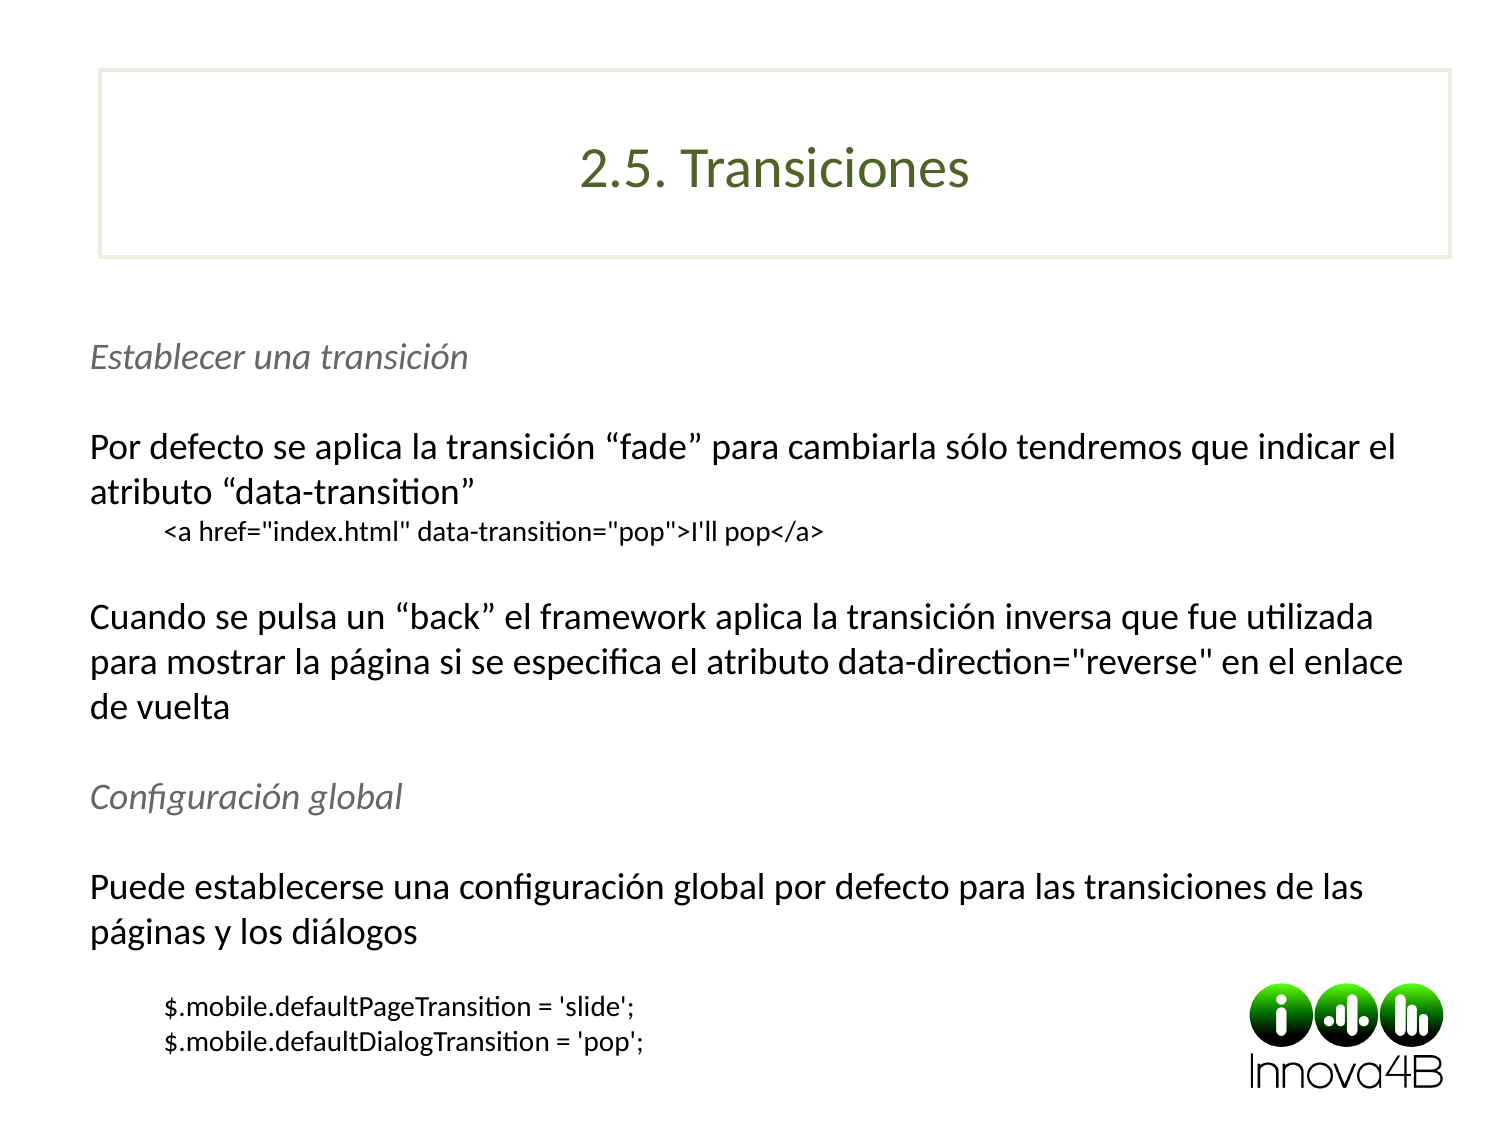

2.5. Transiciones
Establecer una transición
Por defecto se aplica la transición “fade” para cambiarla sólo tendremos que indicar el atributo “data-transition”
	<a href="index.html" data-transition="pop">I'll pop</a>
Cuando se pulsa un “back” el framework aplica la transición inversa que fue utilizada para mostrar la página si se especifica el atributo data-direction="reverse" en el enlace de vuelta
Configuración global
Puede establecerse una configuración global por defecto para las transiciones de las páginas y los diálogos
	$.mobile.defaultPageTransition = 'slide';
	$.mobile.defaultDialogTransition = 'pop';